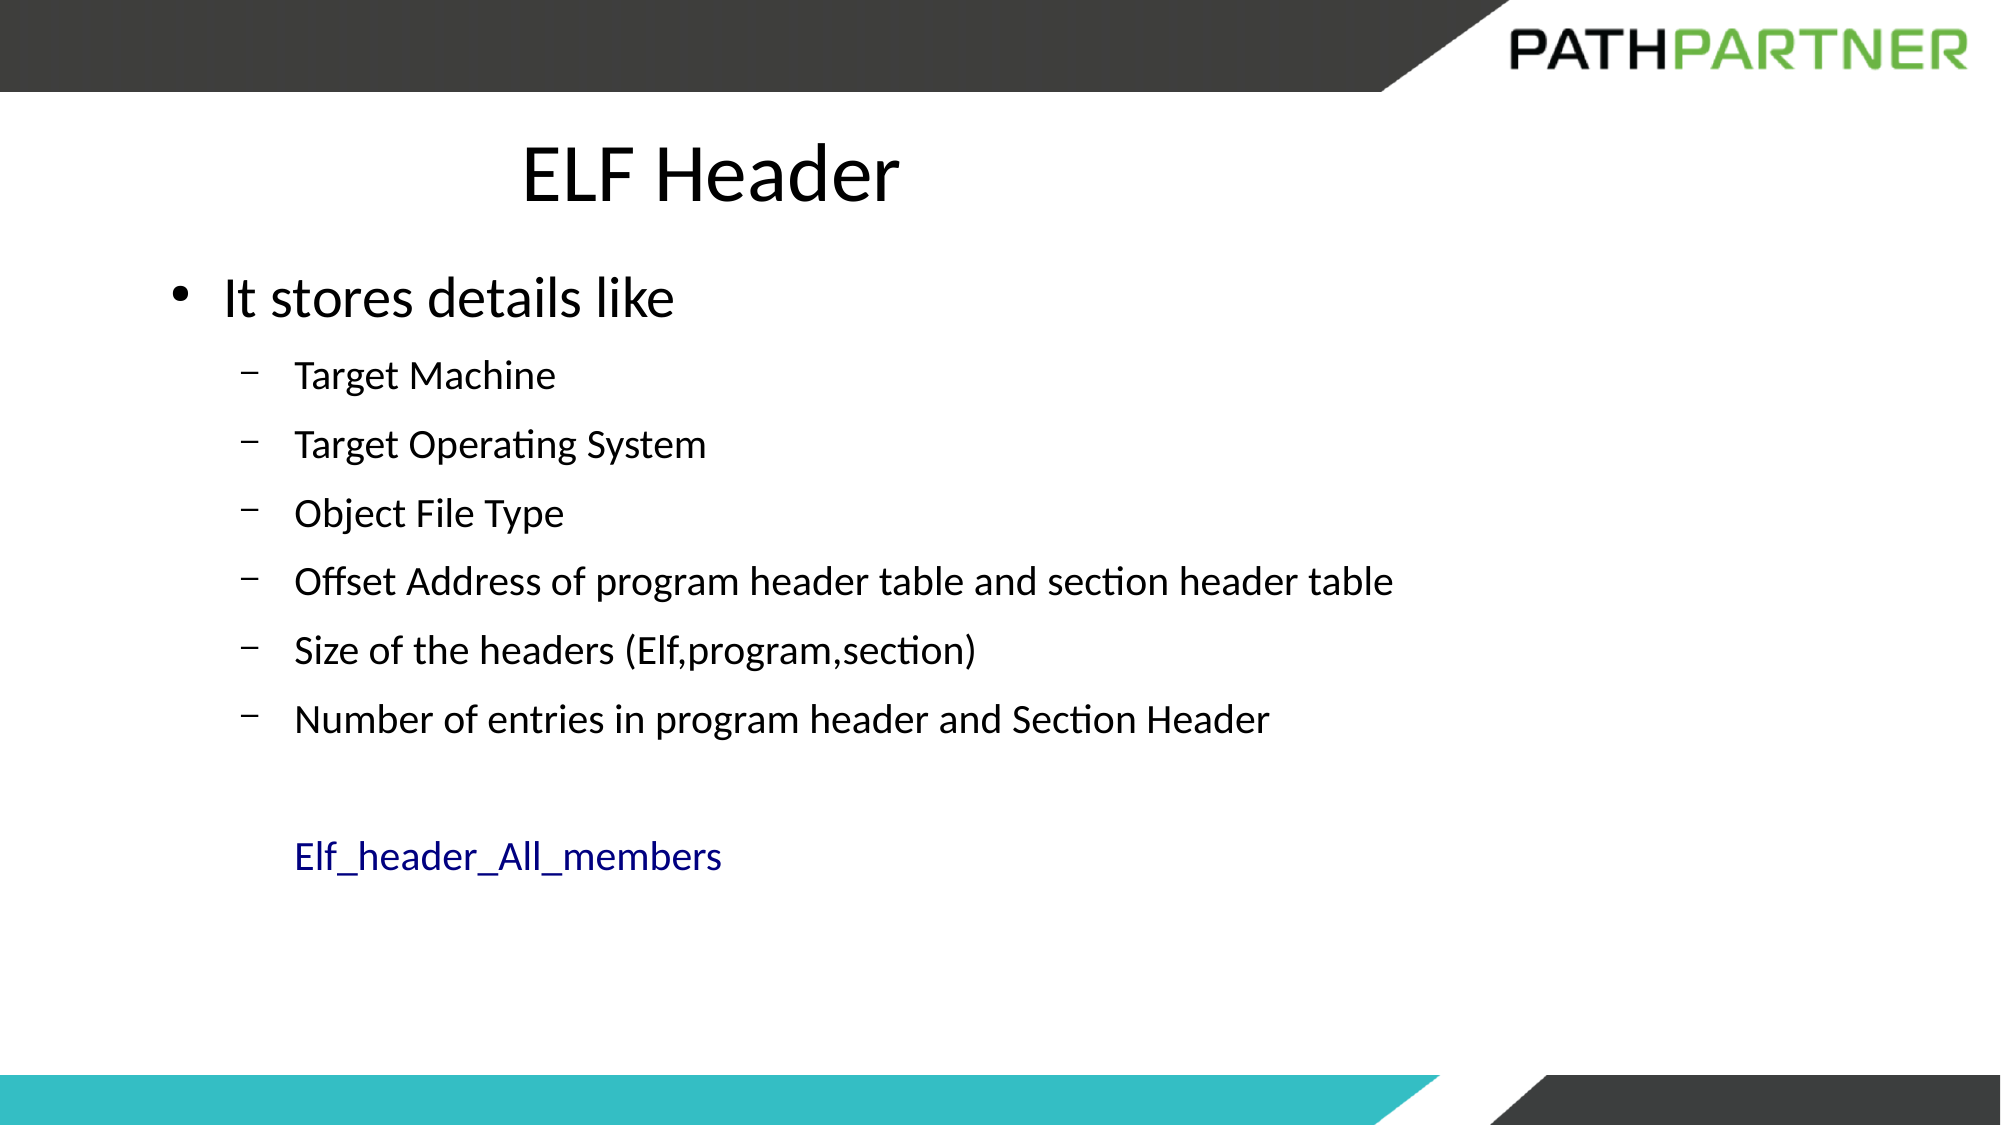

# ELF Header
It stores details like
Target Machine
Target Operating System
Object File Type
Offset Address of program header table and section header table
Size of the headers (Elf,program,section)
Number of entries in program header and Section Header
Elf_header_All_members